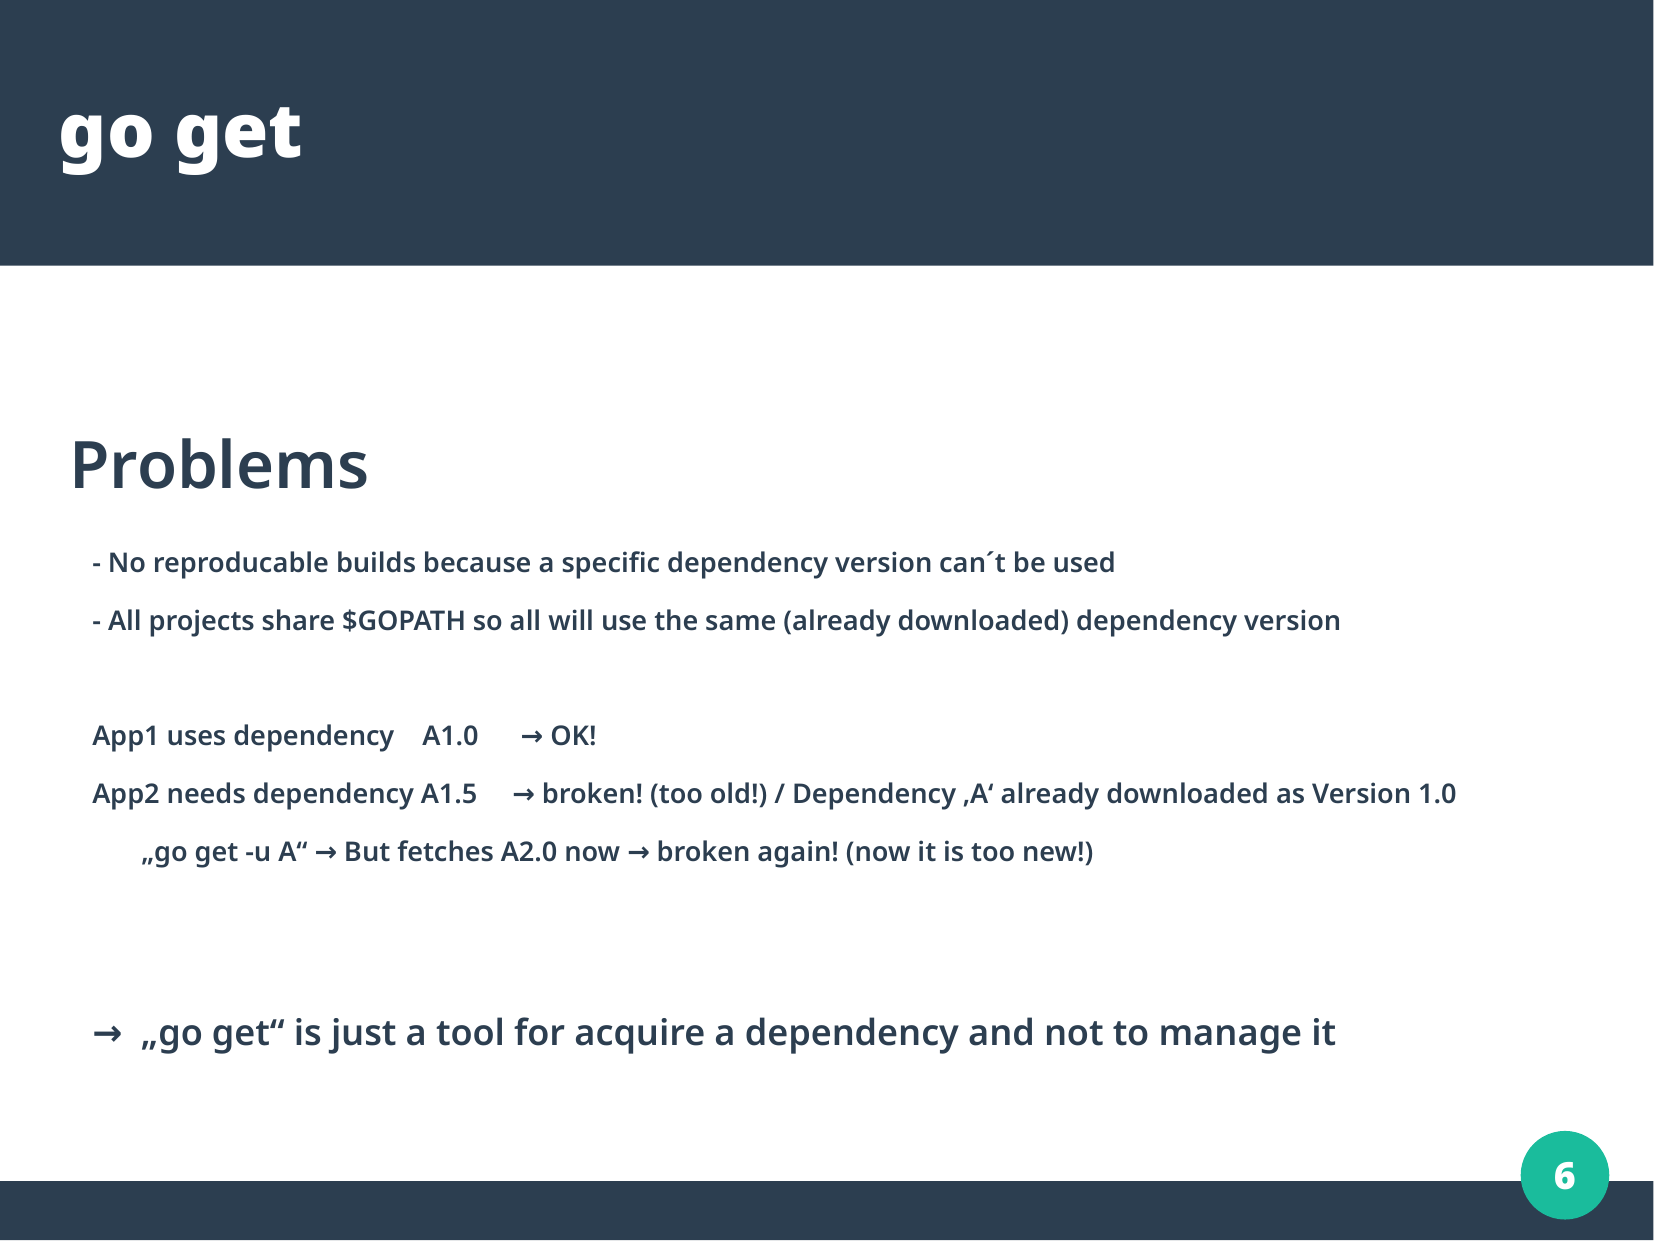

# go get
Problems
- No reproducable builds because a specific dependency version can´t be used
- All projects share $GOPATH so all will use the same (already downloaded) dependency version
App1 uses dependency A1.0 → OK!
App2 needs dependency A1.5 → broken! (too old!) / Dependency ‚A‘ already downloaded as Version 1.0
 „go get -u A“ → But fetches A2.0 now → broken again! (now it is too new!)
→ „go get“ is just a tool for acquire a dependency and not to manage it
6